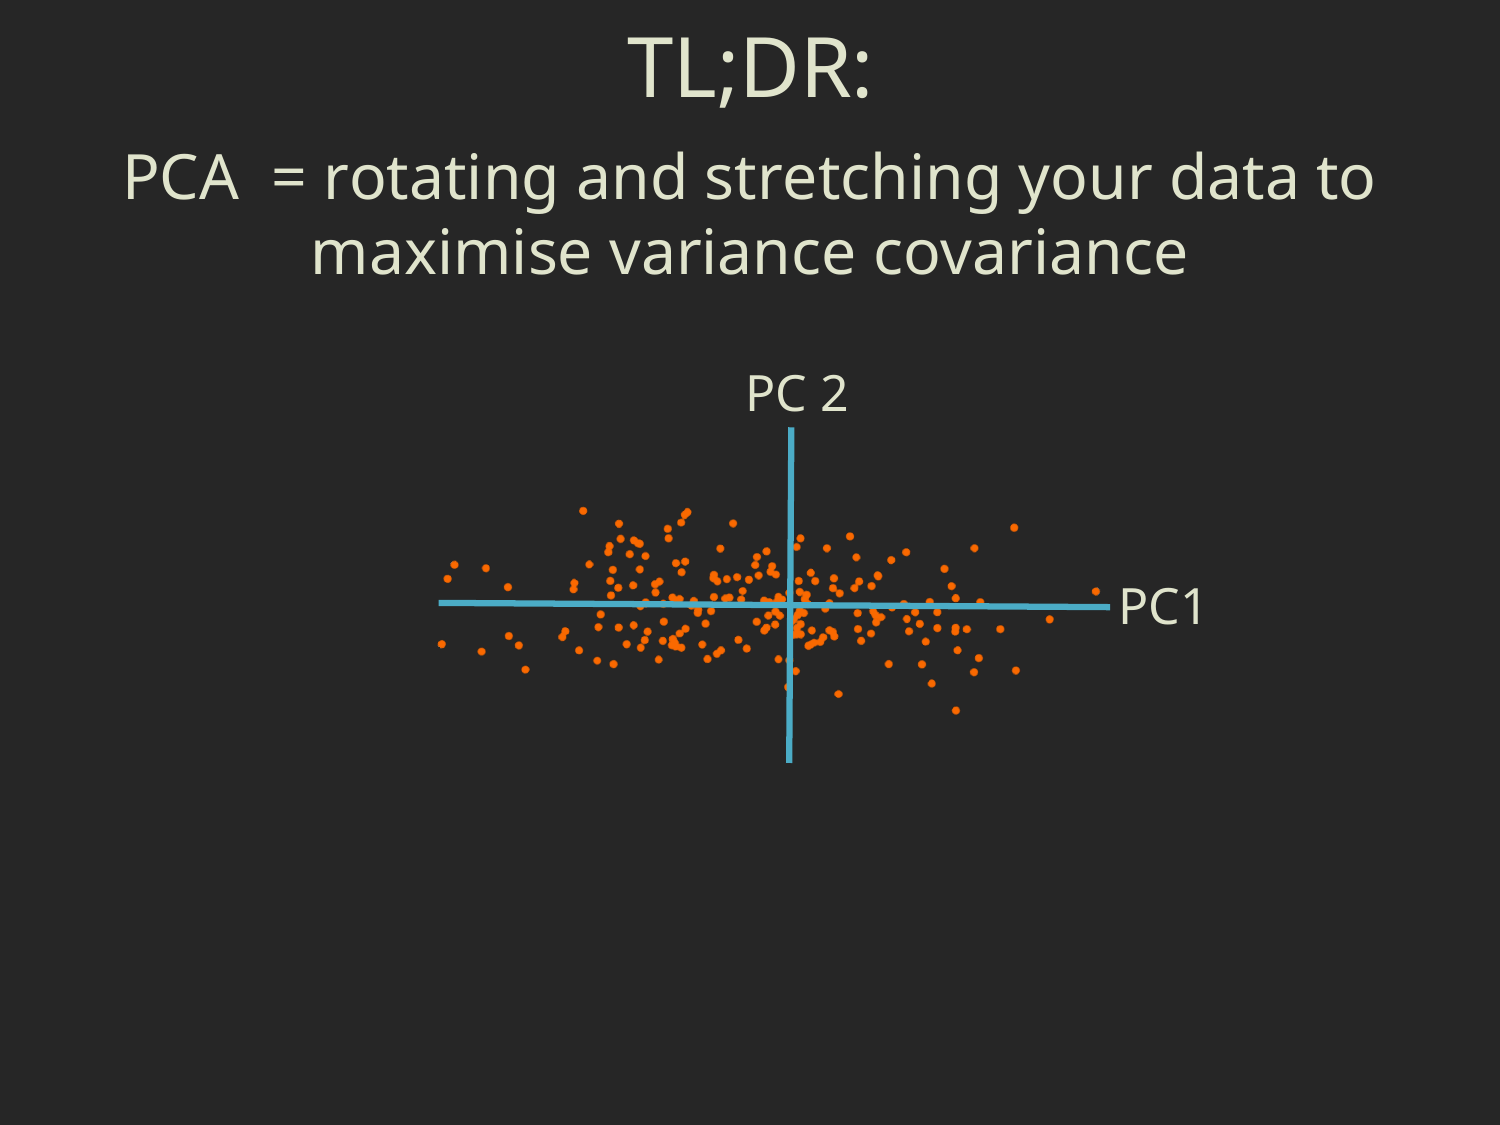

TL;DR:
PCA = rotating and stretching your data to maximise variance covariance
PC 2
PC1